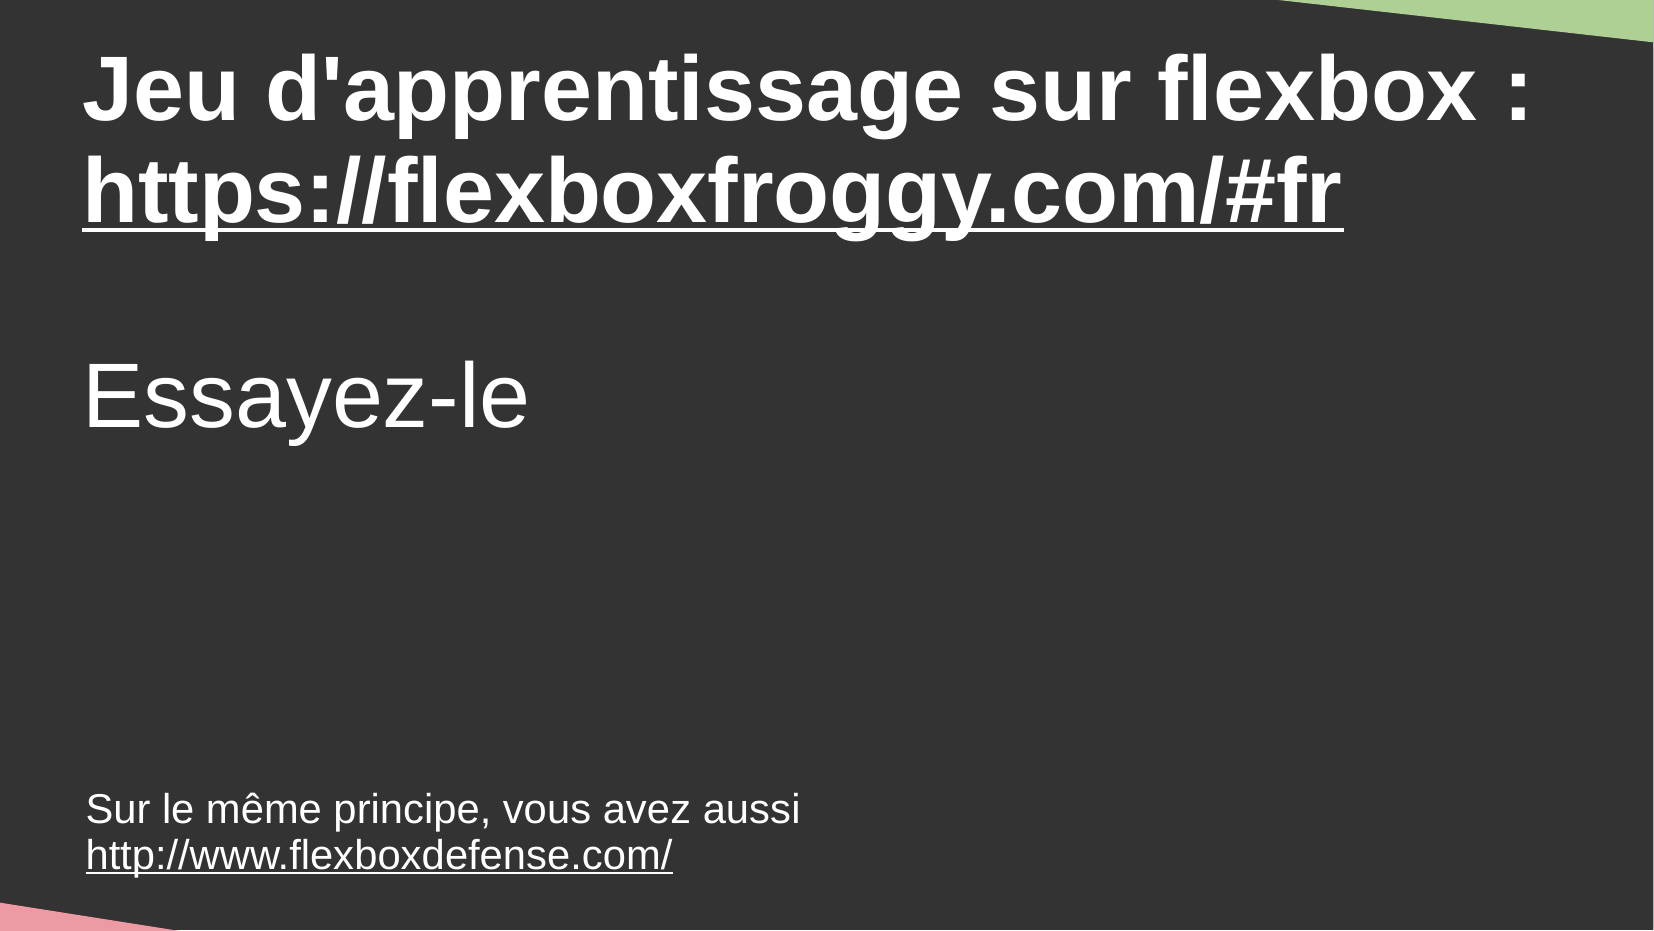

# Jeu d'apprentissage sur flexbox : https://flexboxfroggy.com/#fr Essayez-le
Sur le même principe, vous avez aussi
http://www.flexboxdefense.com/